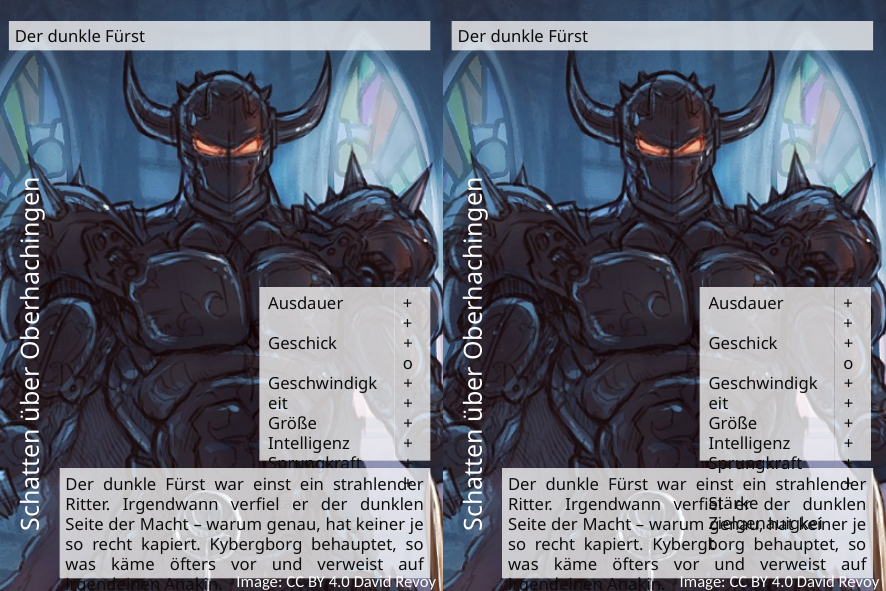

Der dunkle Fürst
Der dunkle Fürst
Schatten über Oberhachingen
Schatten über Oberhachingen
Ausdauer
Geschick
Geschwindigkeit
Größe
Intelligenz
Sprungkraft
Stärke
Zielgenauigkeit
++
+
o
+
+
+
++
+
Ausdauer
Geschick
Geschwindigkeit
Größe
Intelligenz
Sprungkraft
Stärke
Zielgenauigkeit
++
+
o
+
+
+
++
+
Der dunkle Fürst war einst ein strahlender Ritter. Irgendwann verfiel er der dunklen Seite der Macht – warum genau, hat keiner je so recht kapiert. Kybergborg behauptet, so was käme öfters vor und verweist auf irgendeinen Anakin.
Der dunkle Fürst war einst ein strahlender Ritter. Irgendwann verfiel er der dunklen Seite der Macht – warum genau, hat keiner je so recht kapiert. Kybergborg behauptet, so was käme öfters vor und verweist auf irgendeinen Anakin.
Image: CC BY 4.0 David Revoy
Image: CC BY 4.0 David Revoy